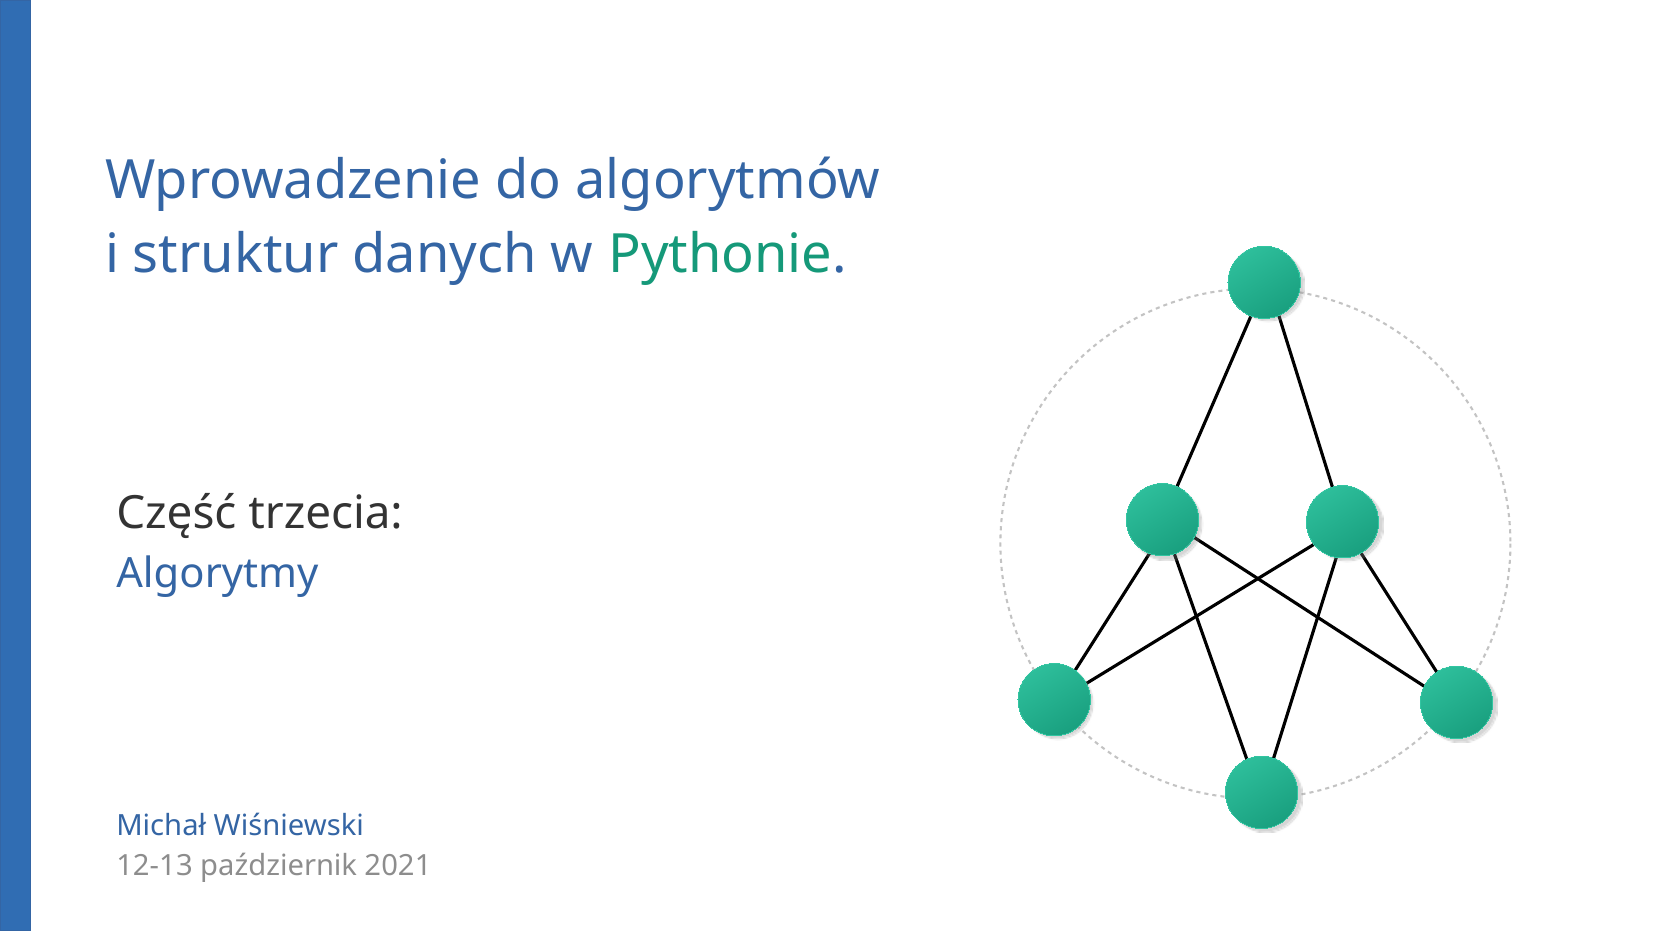

# Wprowadzenie do algorytmów i struktur danych w Pythonie.
Część trzecia:
Algorytmy
Michał Wiśniewski
12-13 październik 2021